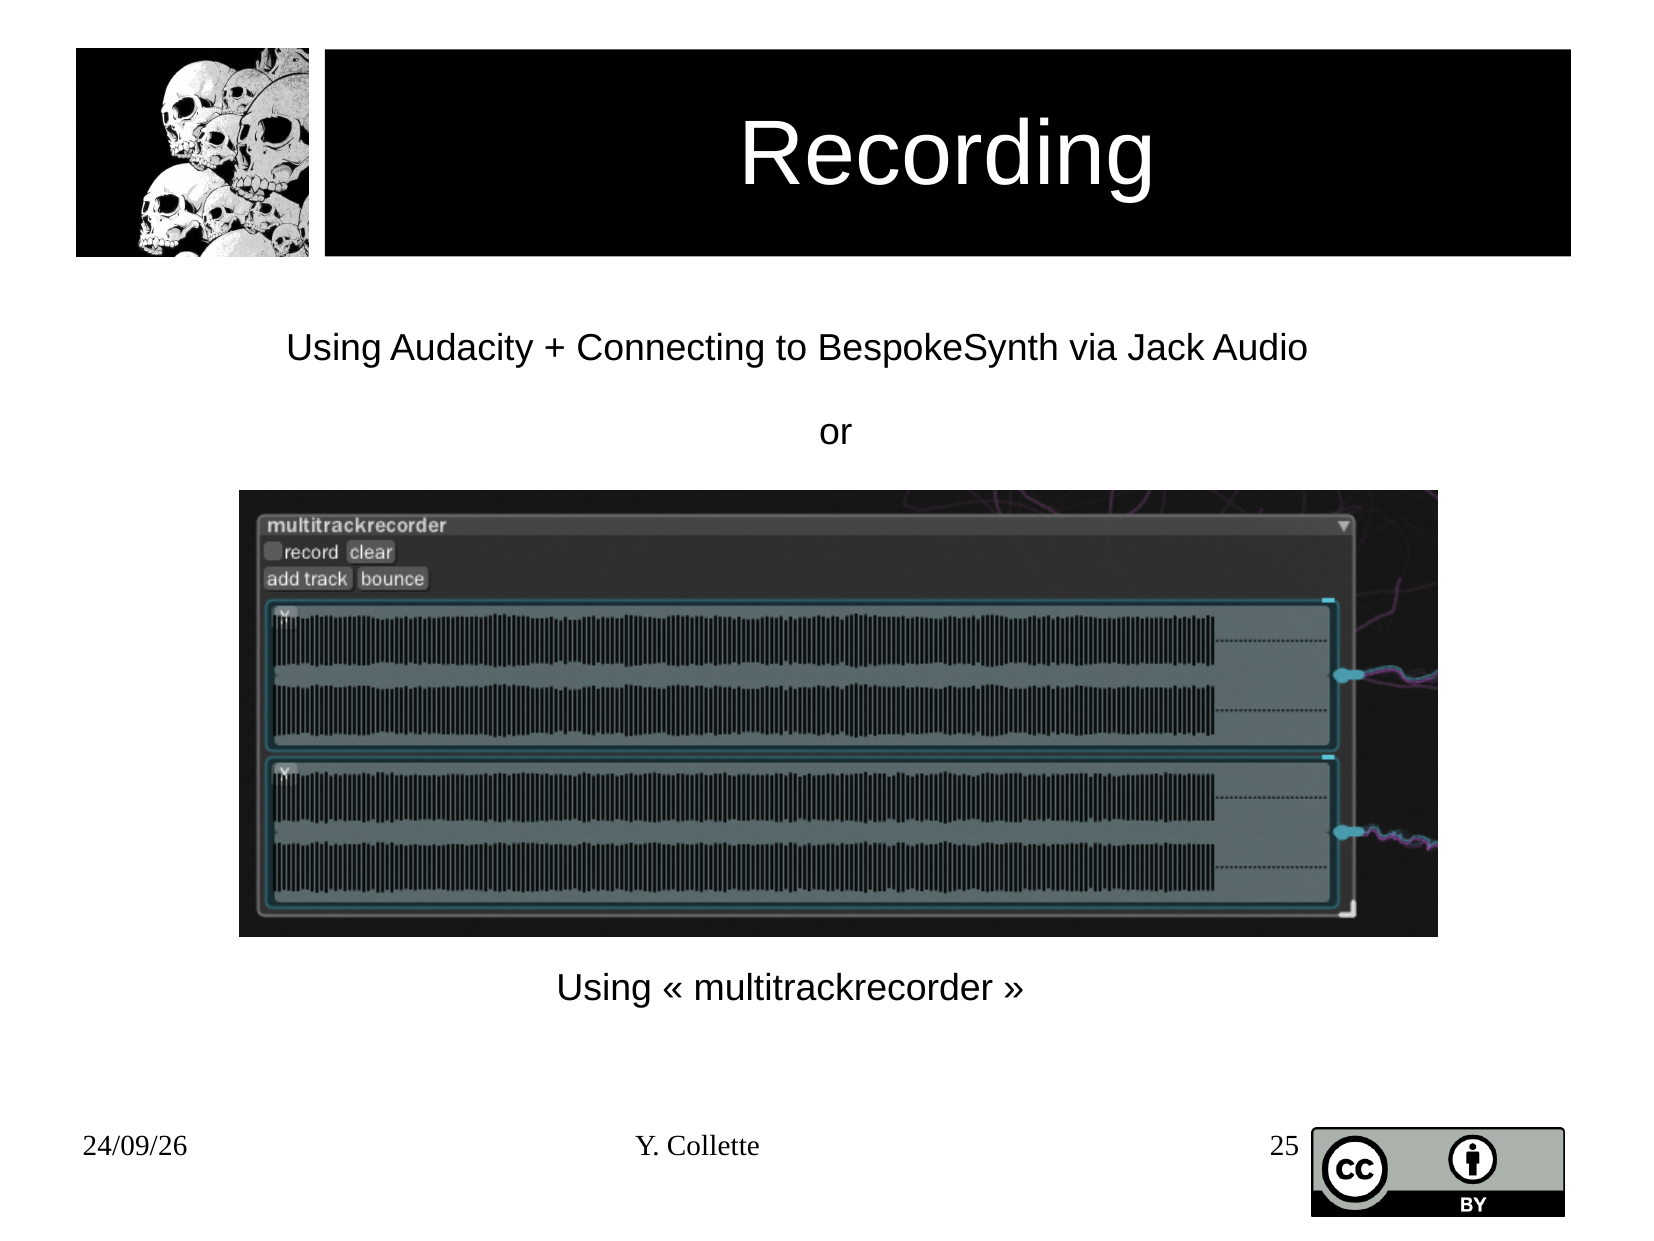

# Recording
Using Audacity + Connecting to BespokeSynth via Jack Audio
or
Using « multitrackrecorder »
Y. Collette
25